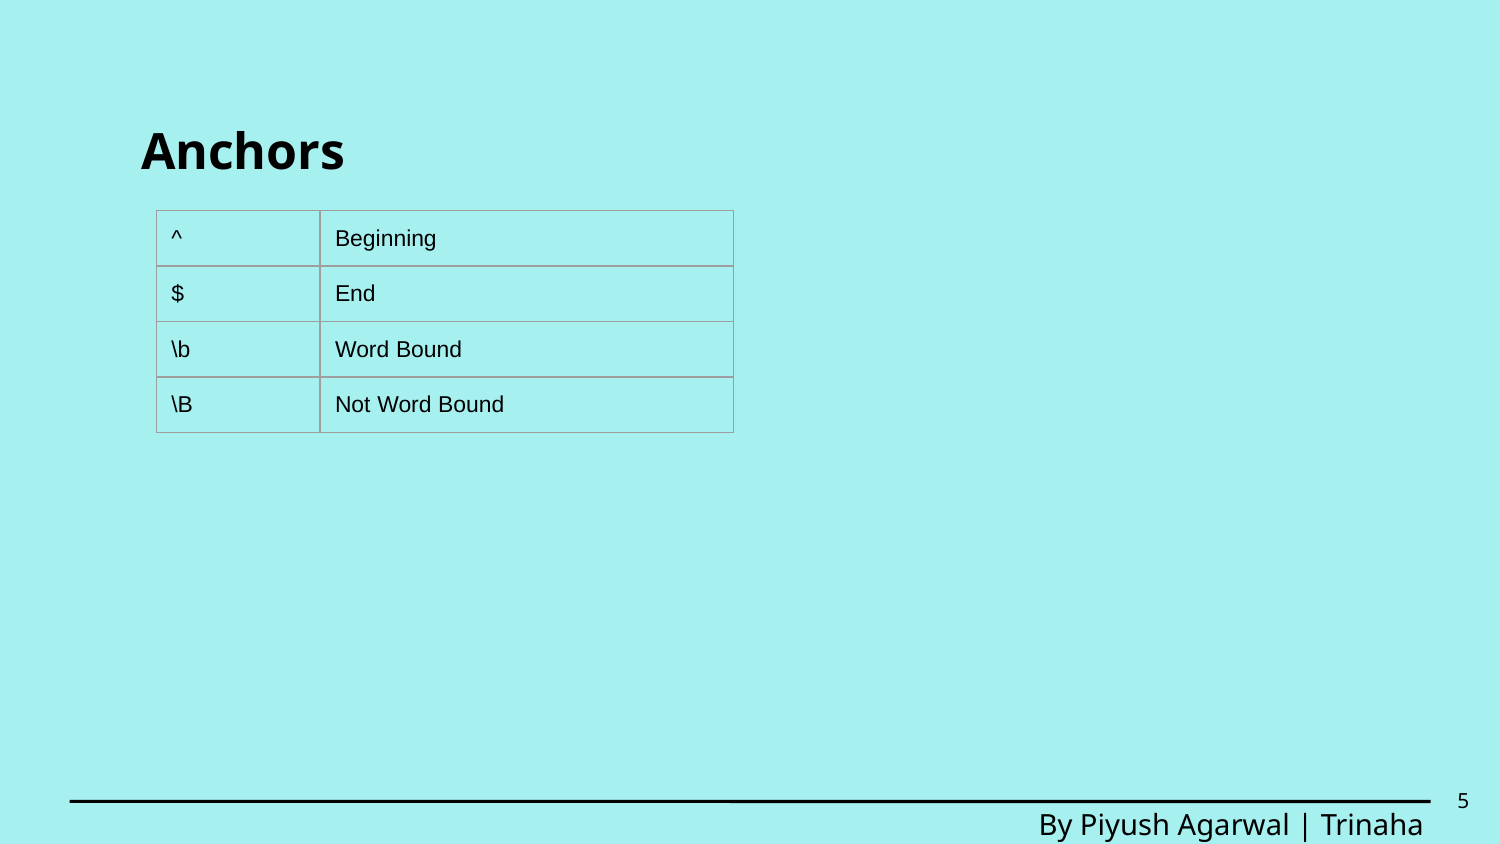

# Anchors
| ^ | Beginning |
| --- | --- |
| $ | End |
| \b | Word Bound |
| \B | Not Word Bound |
By Piyush Agarwal | Trinaha Institute